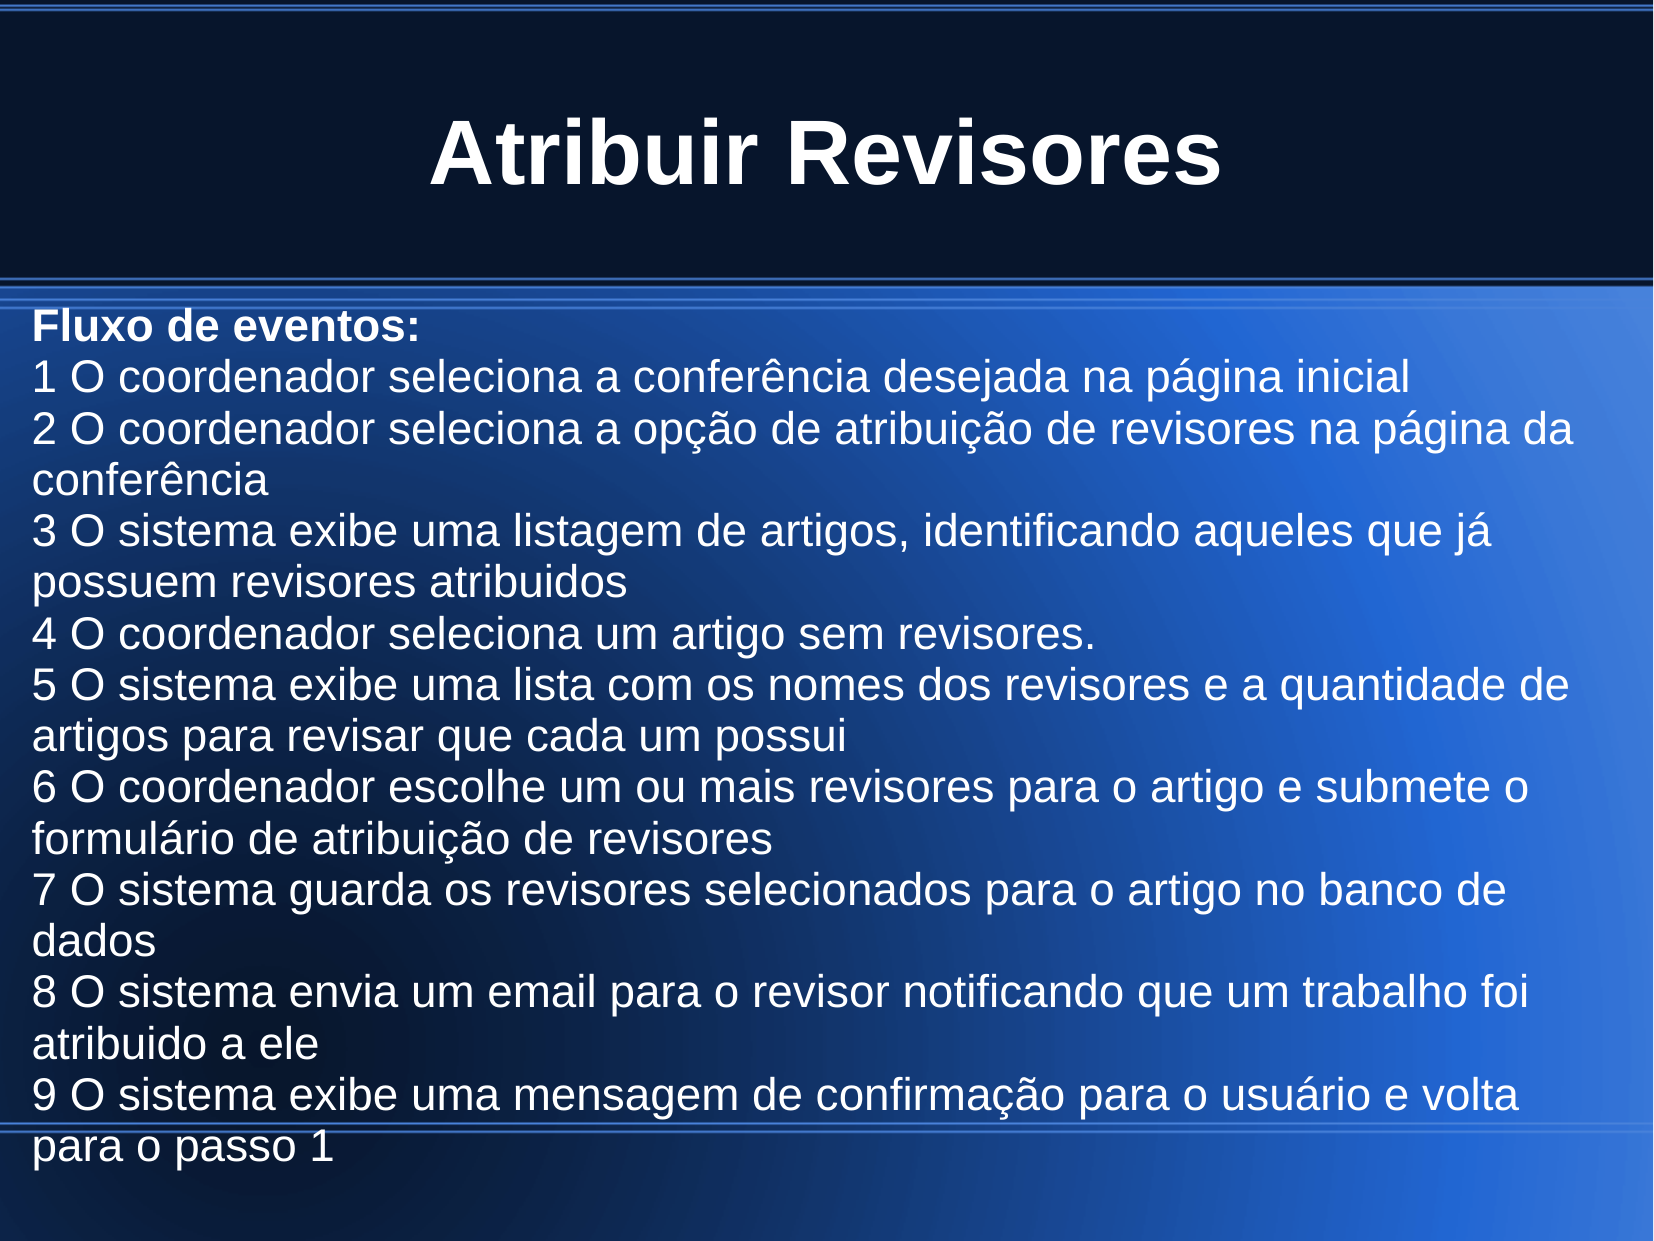

# Atribuir Revisores
Fluxo de eventos:
1 O coordenador seleciona a conferência desejada na página inicial
2 O coordenador seleciona a opção de atribuição de revisores na página da conferência
3 O sistema exibe uma listagem de artigos, identificando aqueles que já possuem revisores atribuidos
4 O coordenador seleciona um artigo sem revisores.
5 O sistema exibe uma lista com os nomes dos revisores e a quantidade de artigos para revisar que cada um possui
6 O coordenador escolhe um ou mais revisores para o artigo e submete o formulário de atribuição de revisores
7 O sistema guarda os revisores selecionados para o artigo no banco de dados
8 O sistema envia um email para o revisor notificando que um trabalho foi atribuido a ele
9 O sistema exibe uma mensagem de confirmação para o usuário e volta para o passo 1